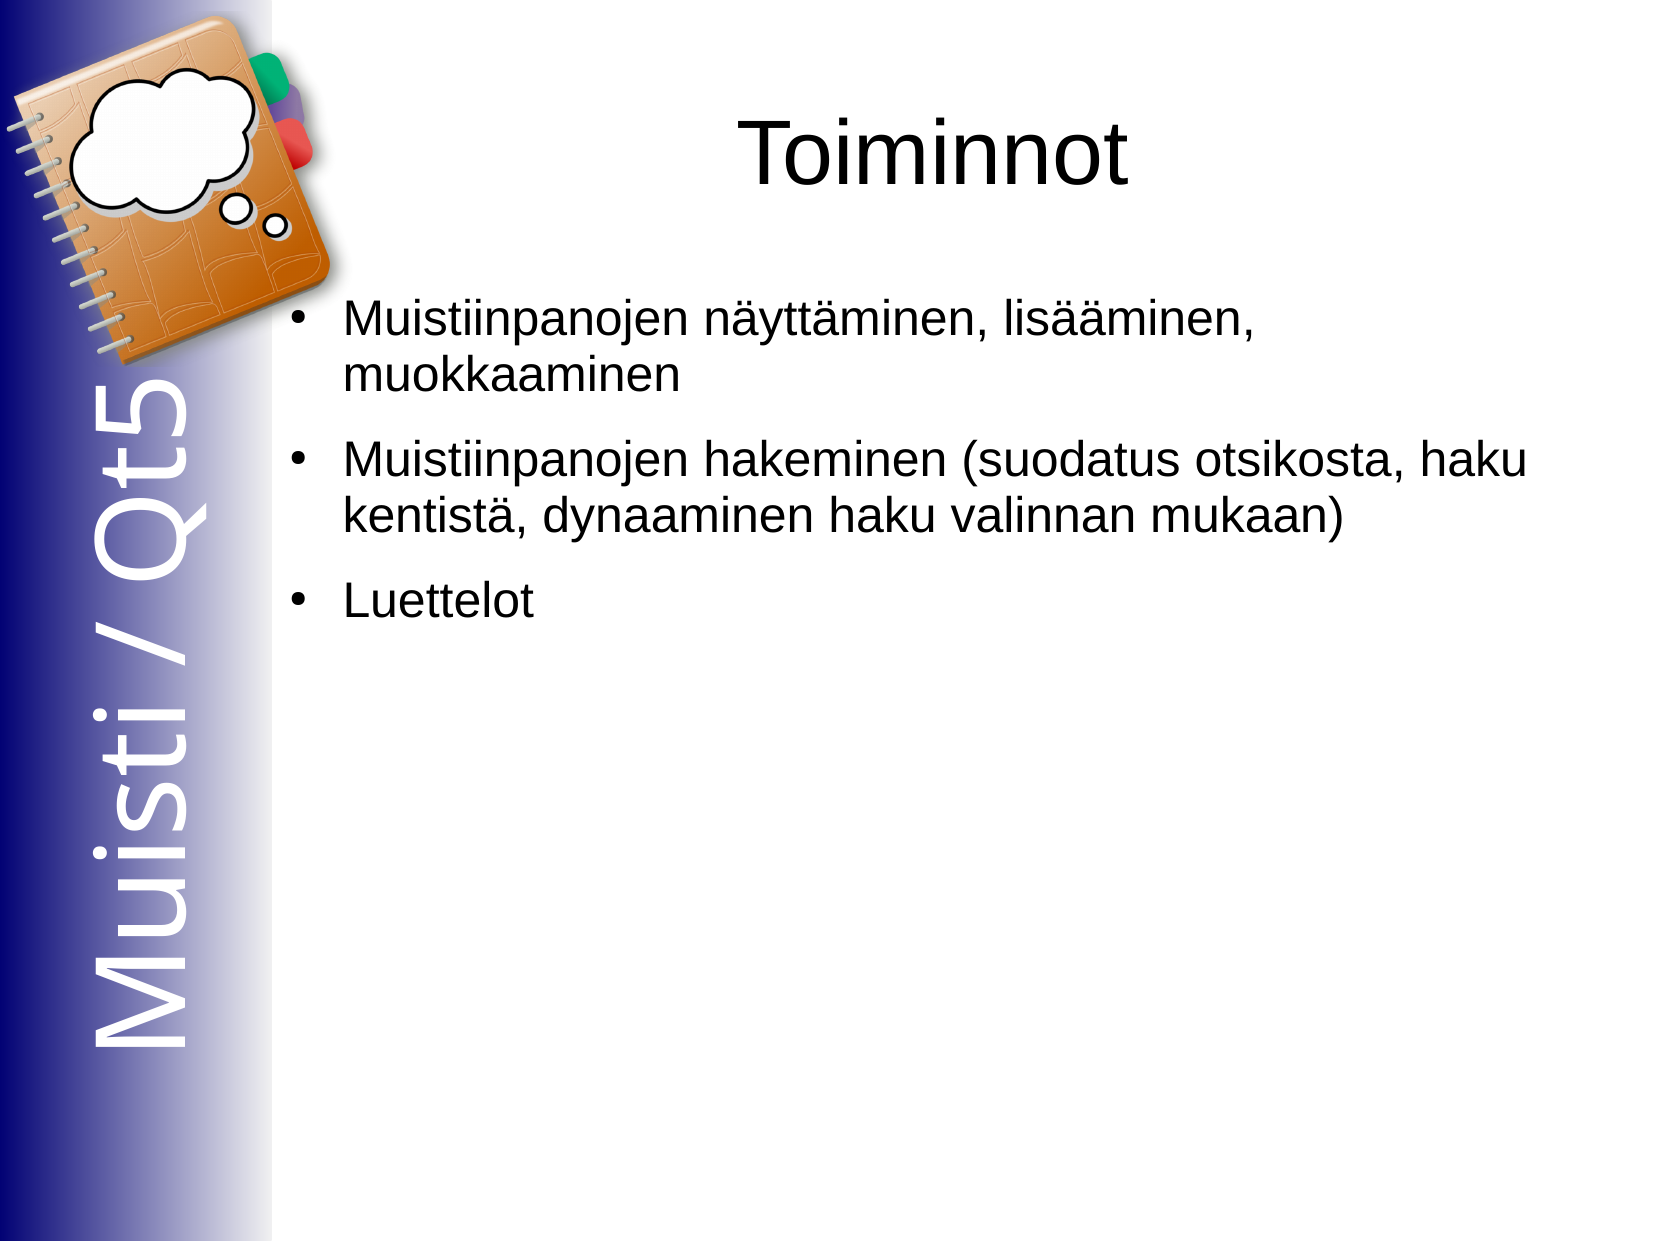

# Toiminnot
Muistiinpanojen näyttäminen, lisääminen, muokkaaminen
Muistiinpanojen hakeminen (suodatus otsikosta, haku kentistä, dynaaminen haku valinnan mukaan)
Luettelot